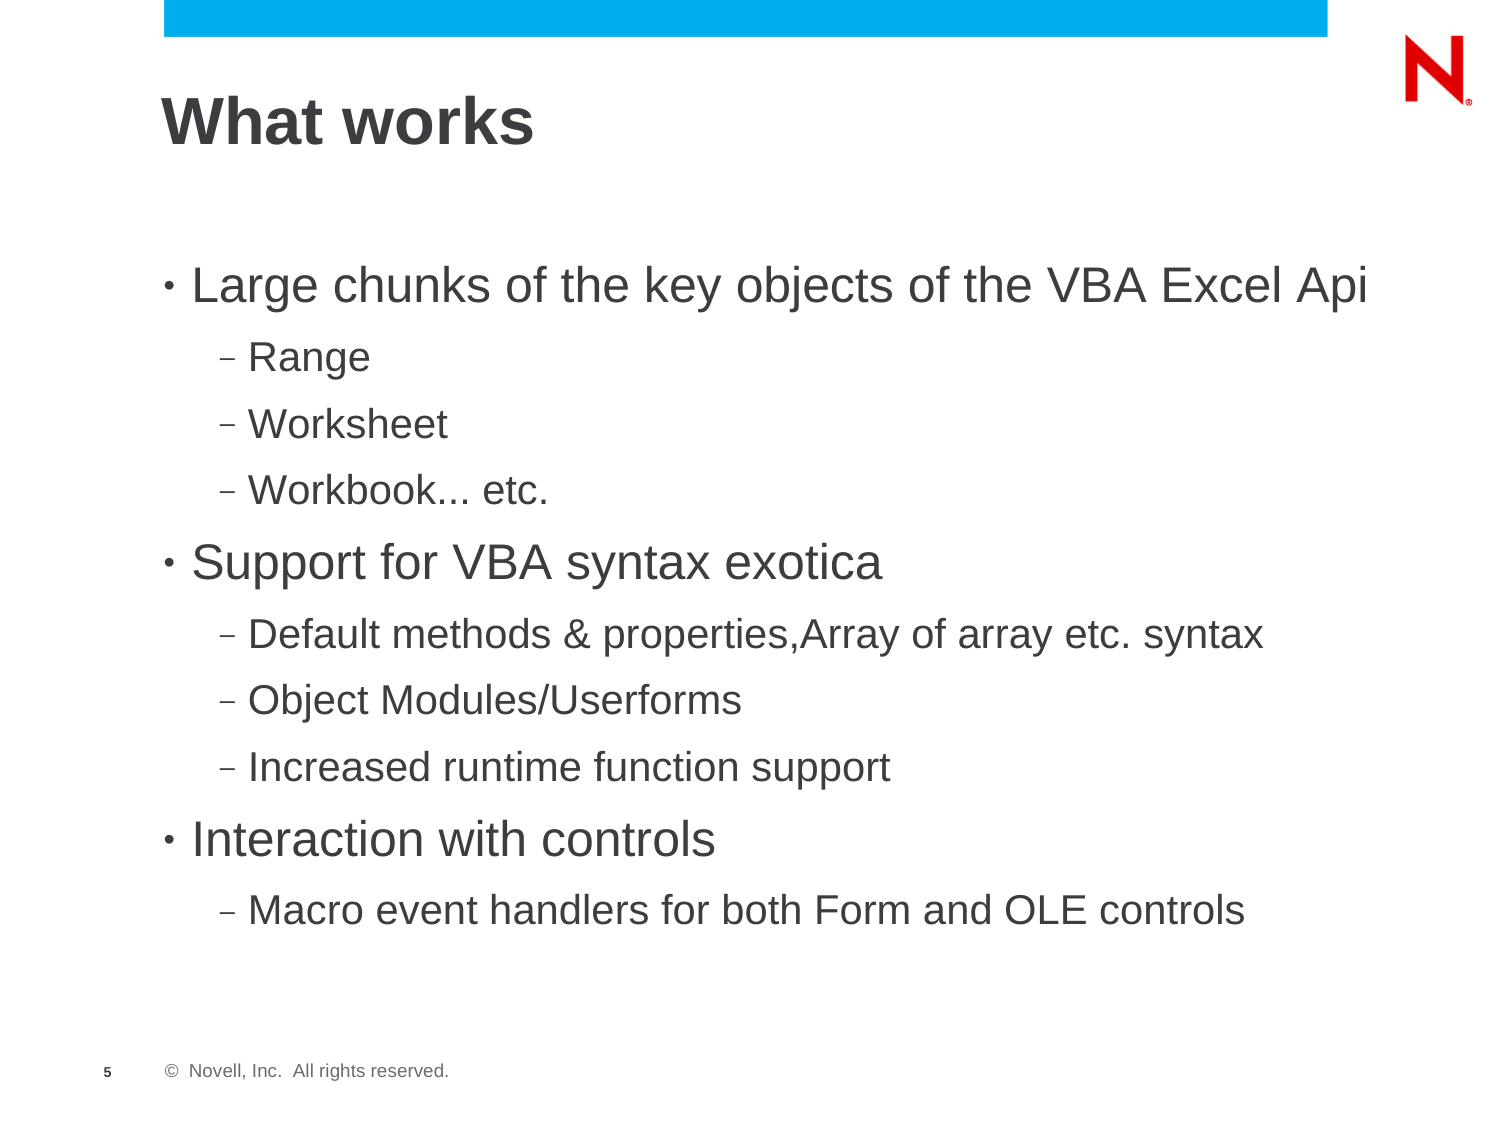

# What works
Large chunks of the key objects of the VBA Excel Api
Range
Worksheet
Workbook... etc.
Support for VBA syntax exotica
Default methods & properties,Array of array etc. syntax
Object Modules/Userforms
Increased runtime function support
Interaction with controls
Macro event handlers for both Form and OLE controls